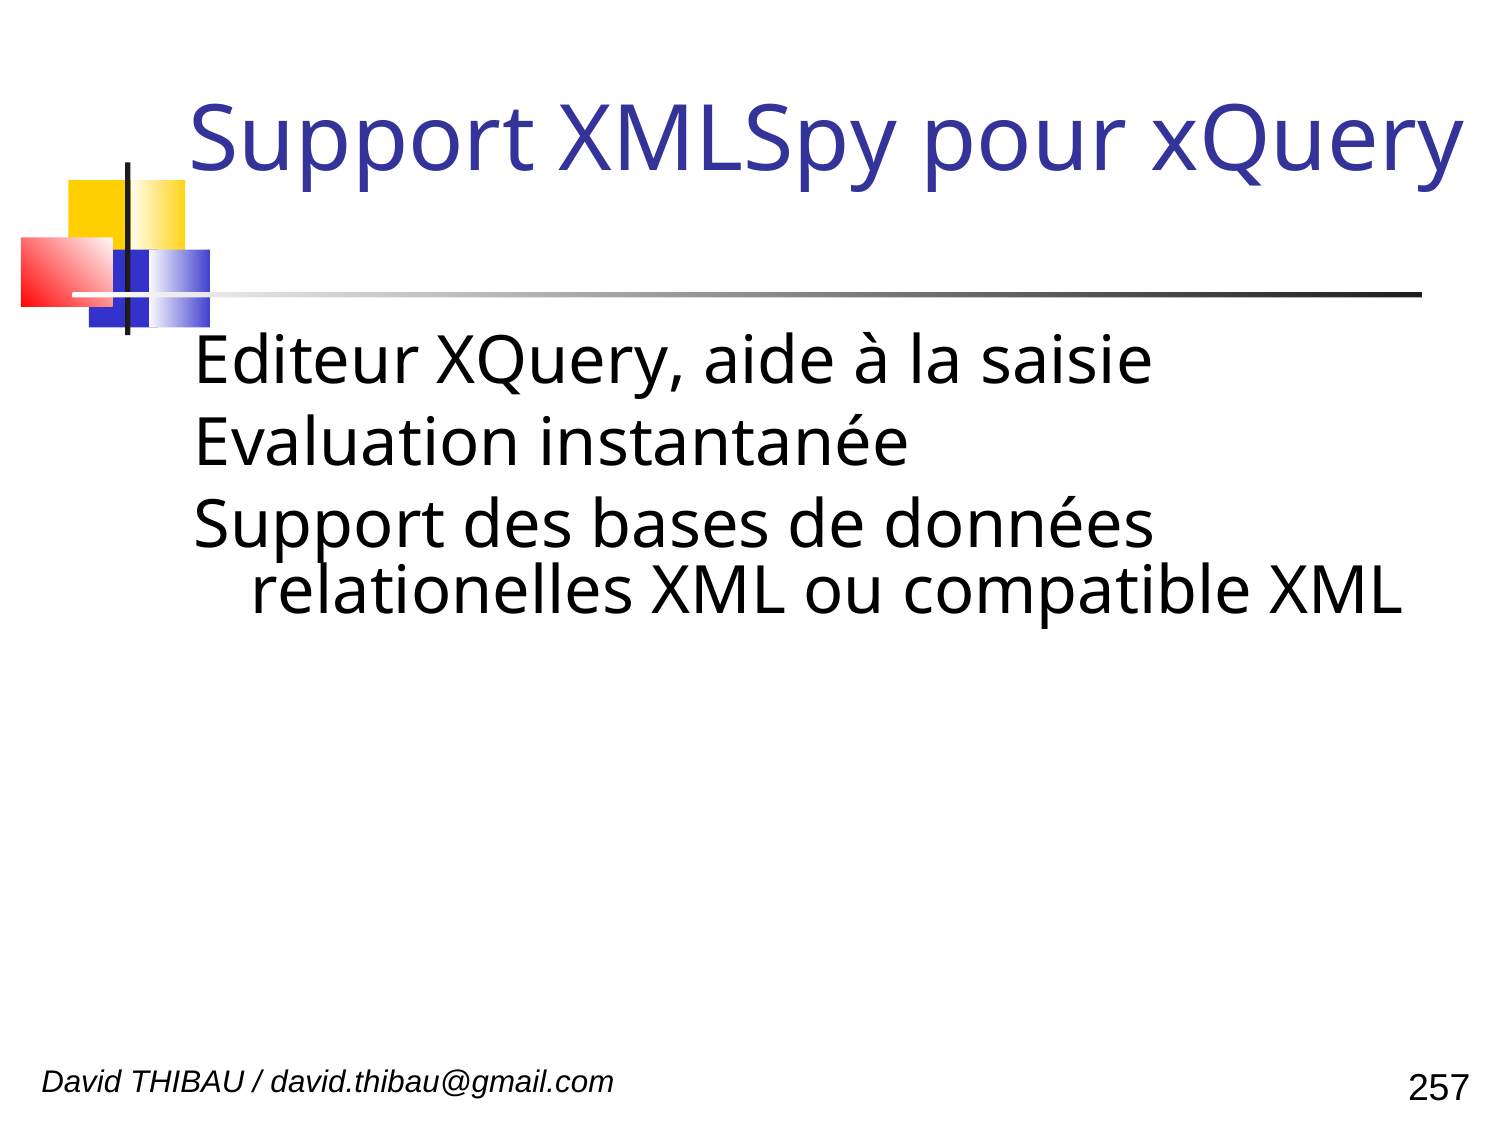

# Support XMLSpy pour xQuery
Editeur XQuery, aide à la saisie
Evaluation instantanée
Support des bases de données relationelles XML ou compatible XML